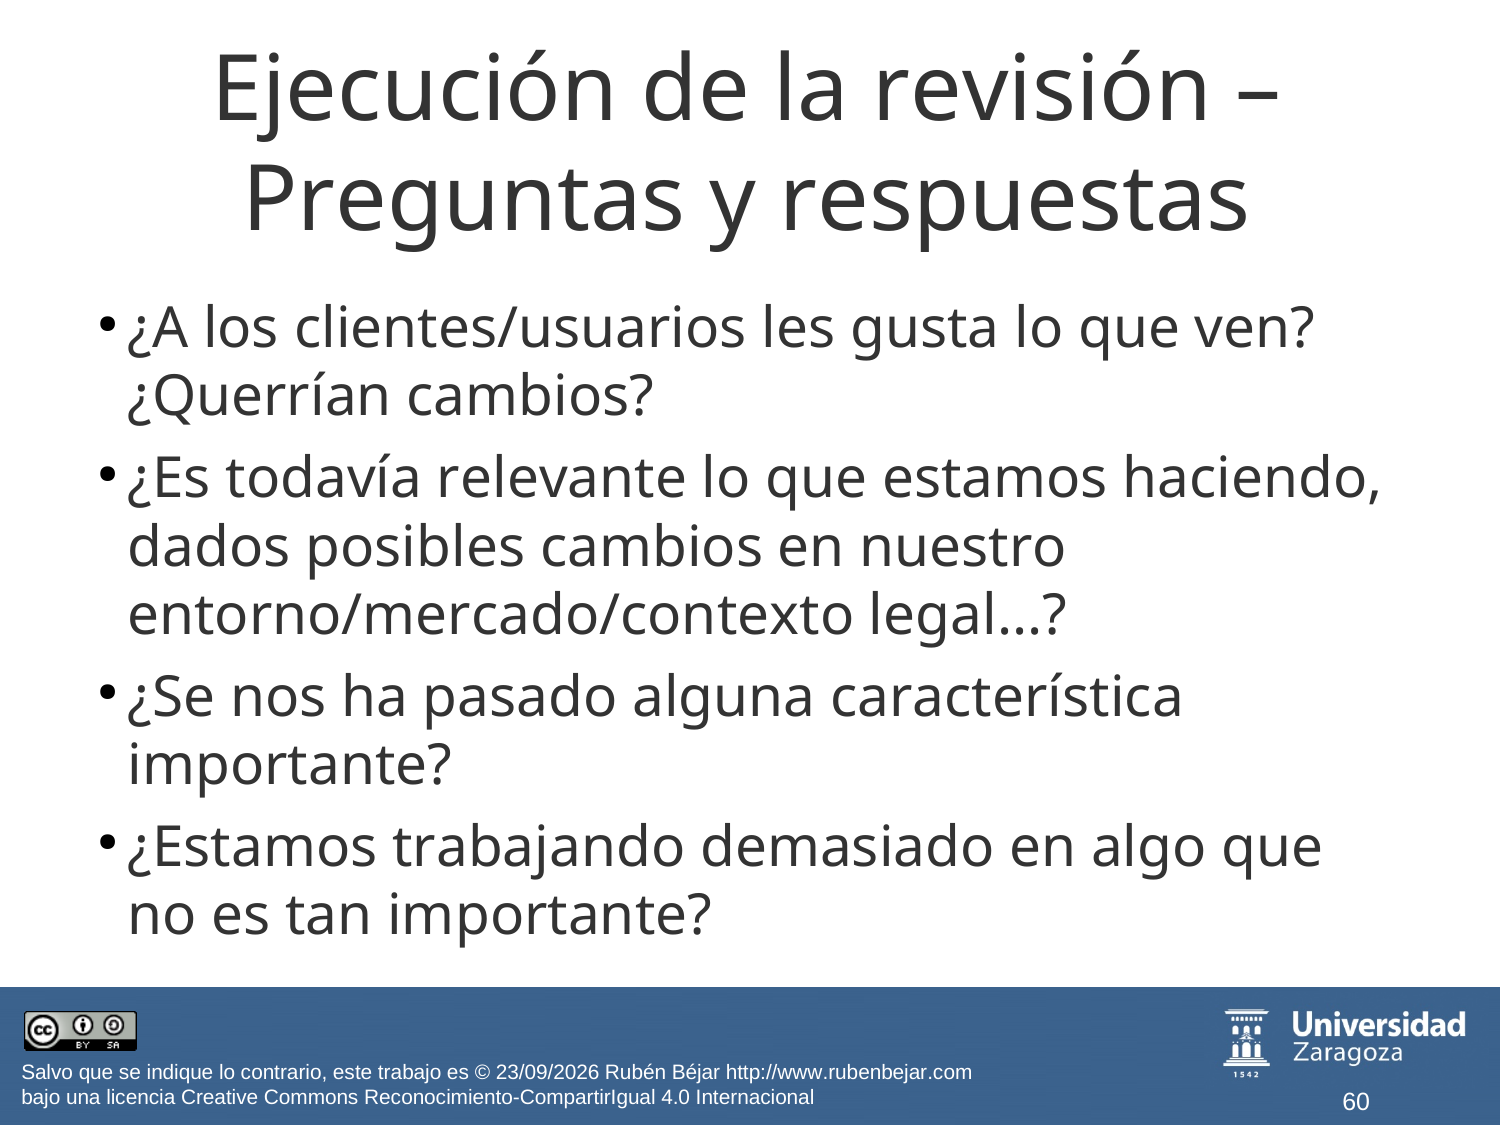

# Ejecución de la revisión – Preguntas y respuestas
¿A los clientes/usuarios les gusta lo que ven? ¿Querrían cambios?
¿Es todavía relevante lo que estamos haciendo, dados posibles cambios en nuestro entorno/mercado/contexto legal...?
¿Se nos ha pasado alguna característica importante?
¿Estamos trabajando demasiado en algo que no es tan importante?